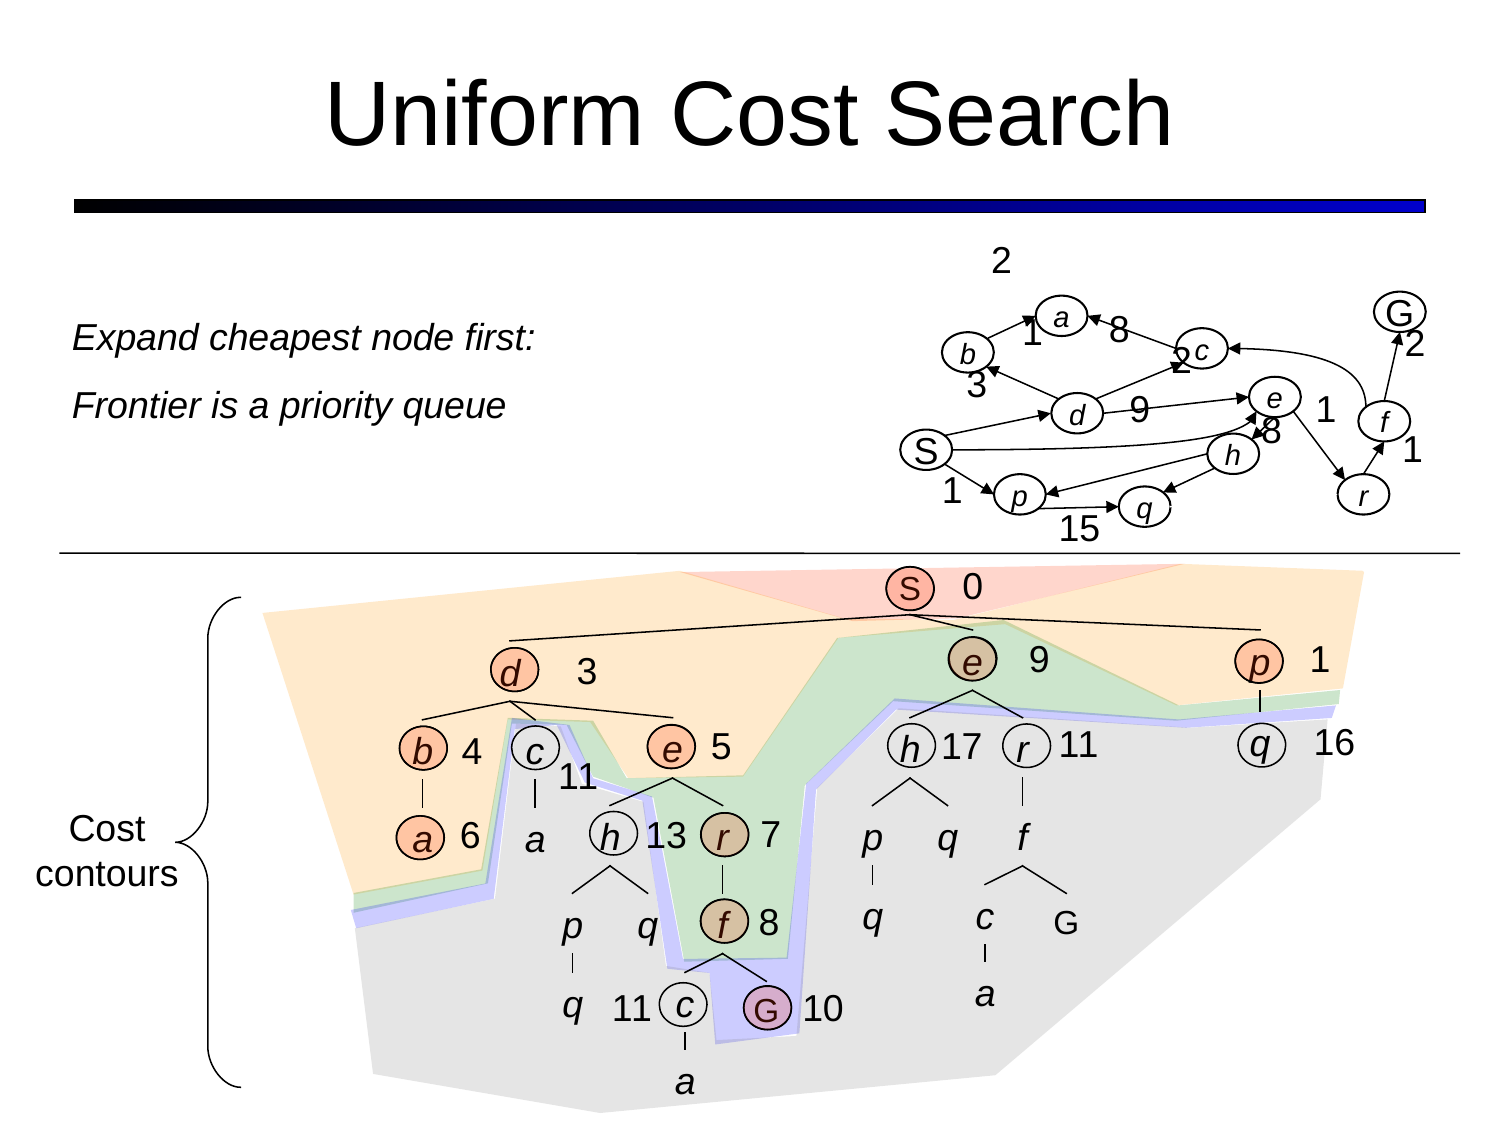

Uniform Cost Search
2
G
a
c
b
e
d
f
S
h
p
r
q
8
1
Expand cheapest node first:
Frontier is a priority queue
2
2
3
1
9
8
1
1
15
0
S
e
h
r
p
q
f
q
c
G
a
p
d
q
e
h
r
p
q
f
q
c
G
a
b
c
a
a
1
9
3
16
11
5
17
4
11
Cost contours
7
6
13
8
11
10